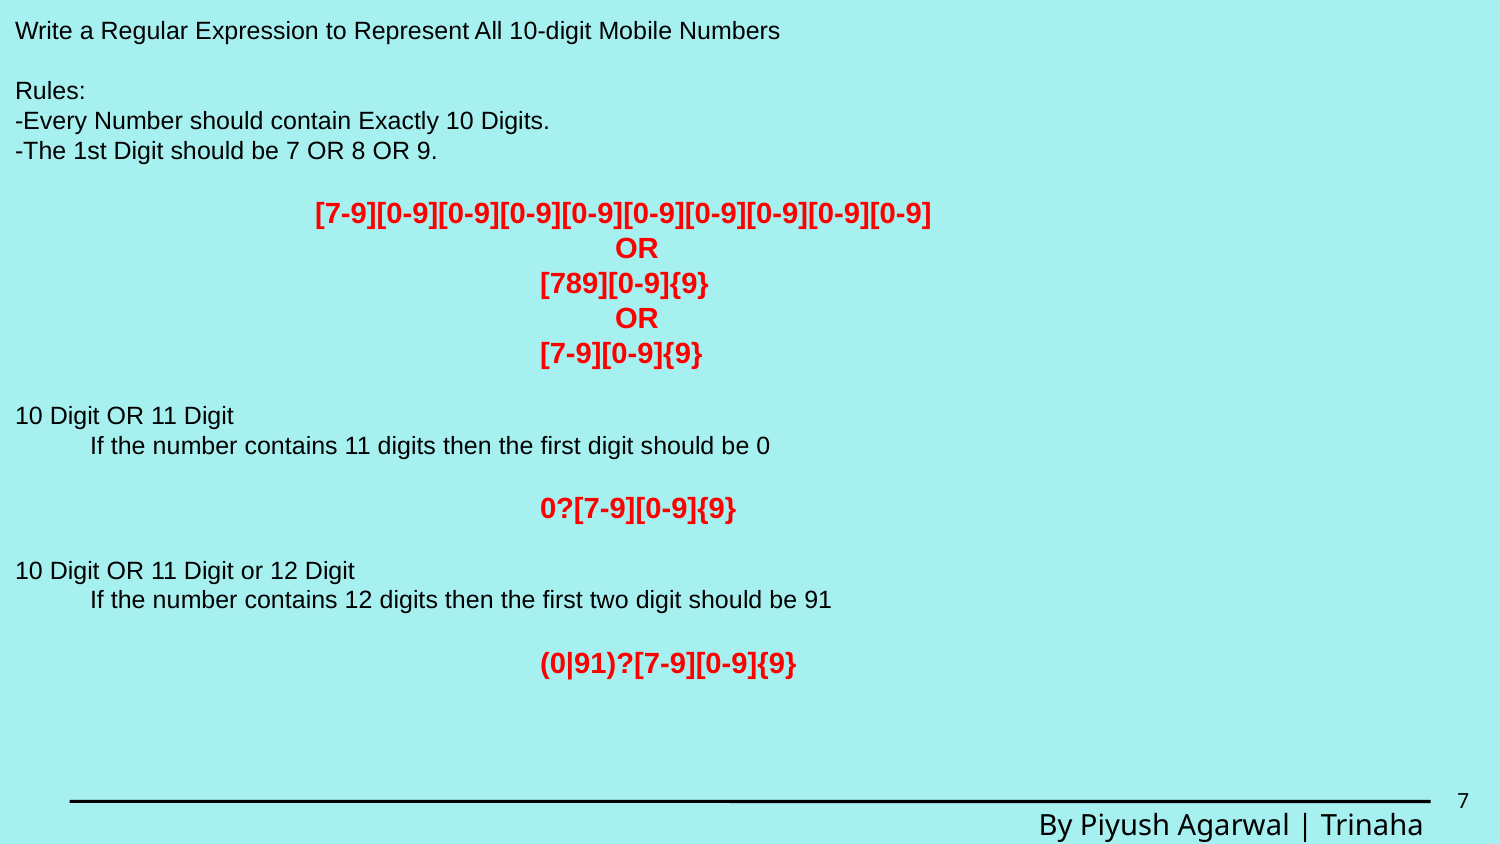

Write a Regular Expression to Represent All 10-digit Mobile Numbers
Rules:
-Every Number should contain Exactly 10 Digits.
-The 1st Digit should be 7 OR 8 OR 9.
	[7-9][0-9][0-9][0-9][0-9][0-9][0-9][0-9][0-9][0-9]
		OR
	[789][0-9]{9}
	OR
	[7-9][0-9]{9}
10 Digit OR 11 Digit
	If the number contains 11 digits then the first digit should be 0
				0?[7-9][0-9]{9}
10 Digit OR 11 Digit or 12 Digit
	If the number contains 12 digits then the first two digit should be 91
				(0|91)?[7-9][0-9]{9}
By Piyush Agarwal | Trinaha Institute